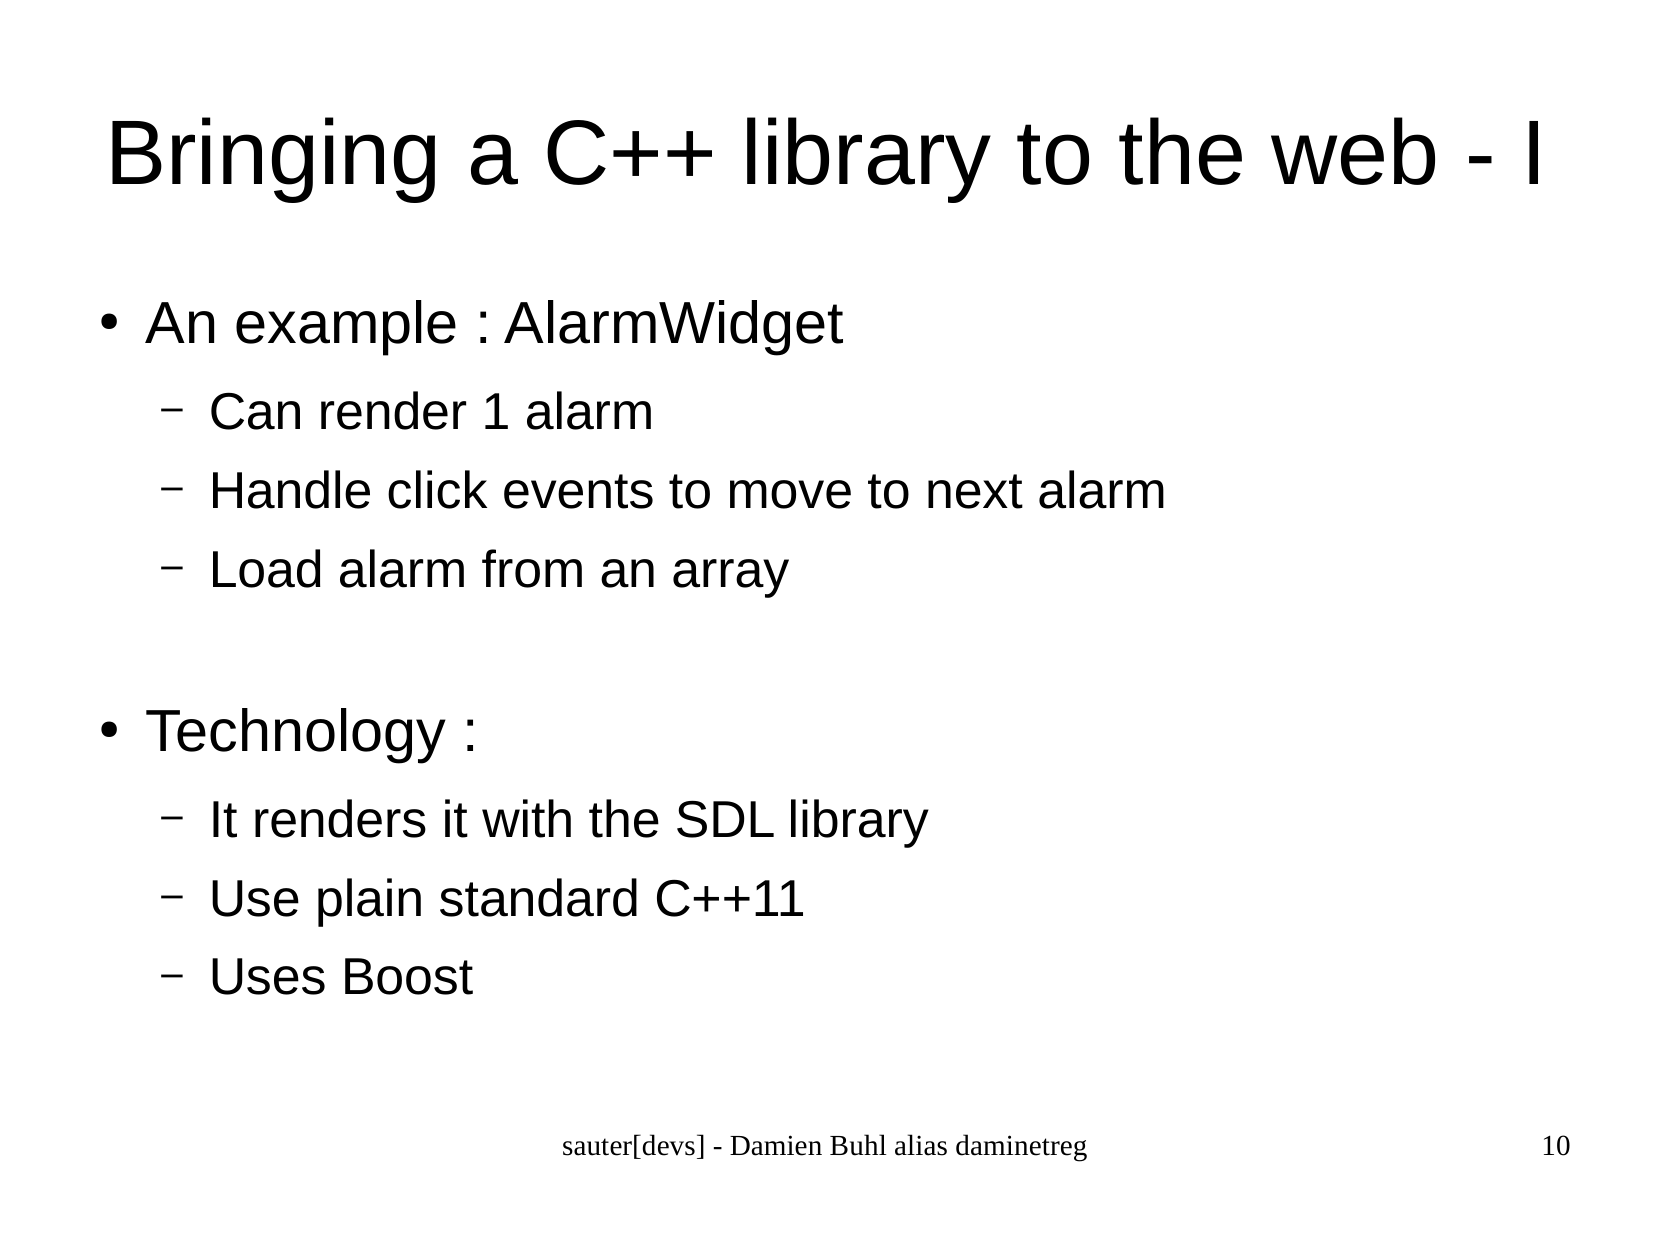

# Bringing a C++ library to the web - I
An example : AlarmWidget
Can render 1 alarm
Handle click events to move to next alarm
Load alarm from an array
Technology :
It renders it with the SDL library
Use plain standard C++11
Uses Boost
10